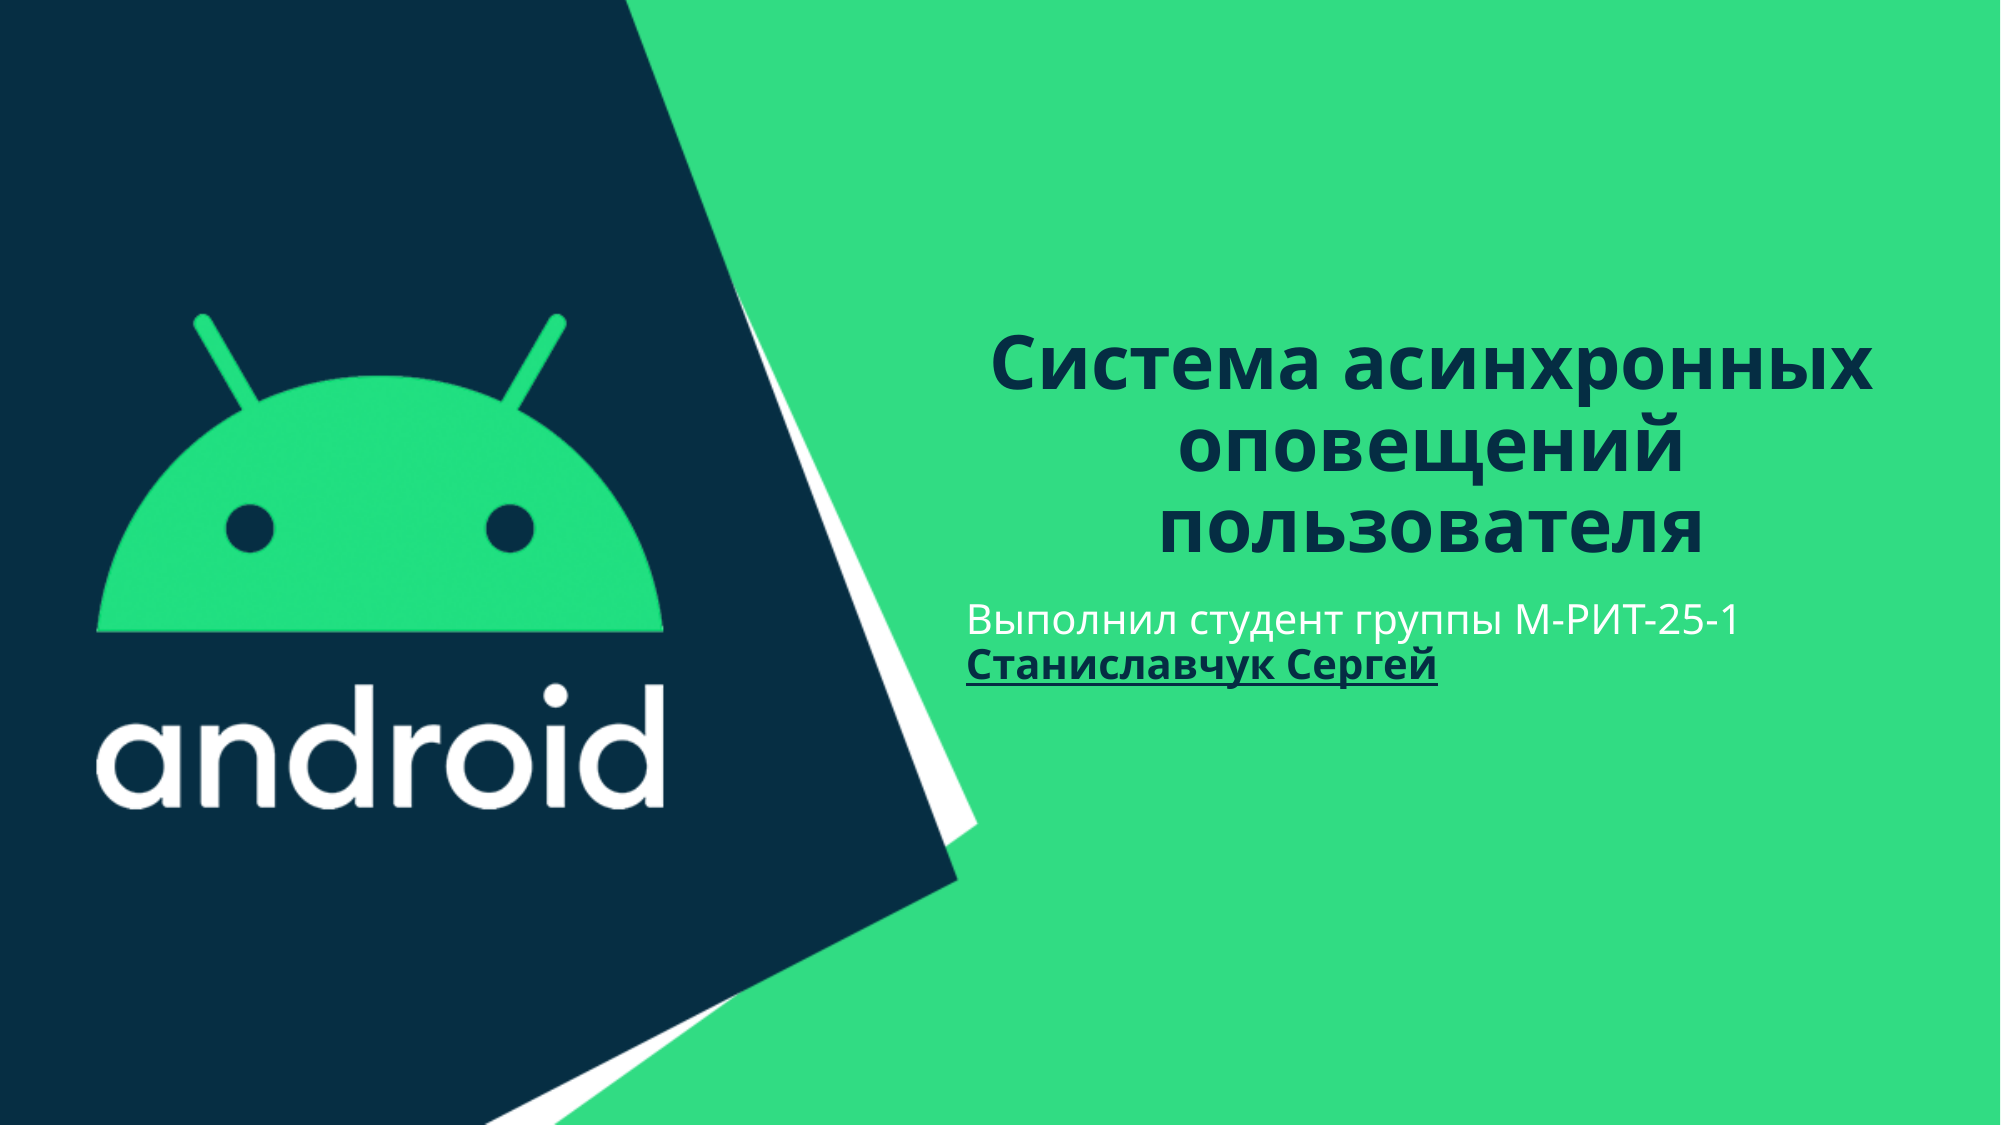

# Система асинхронных оповещений пользователя
Выполнил студент группы М-РИТ-25-1 Станиславчук Сергей